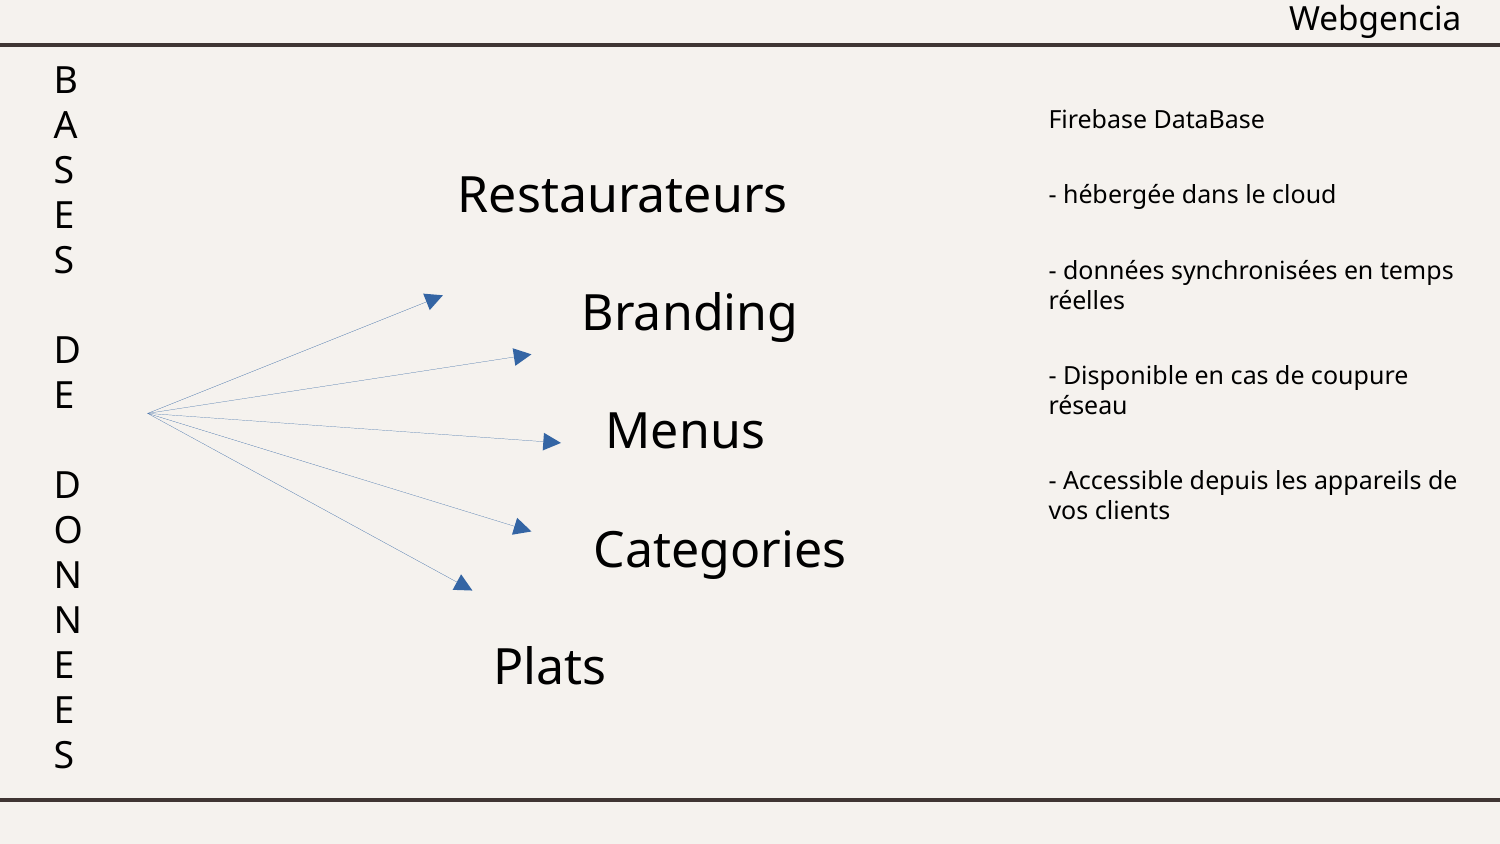

Webgencia
# B A S E S D E D O N N E E S
Firebase DataBase
- hébergée dans le cloud
- données synchronisées en temps réelles
- Disponible en cas de coupure réseau
- Accessible depuis les appareils de vos clients
Restaurateurs
Branding
Menus
Categories
Plats